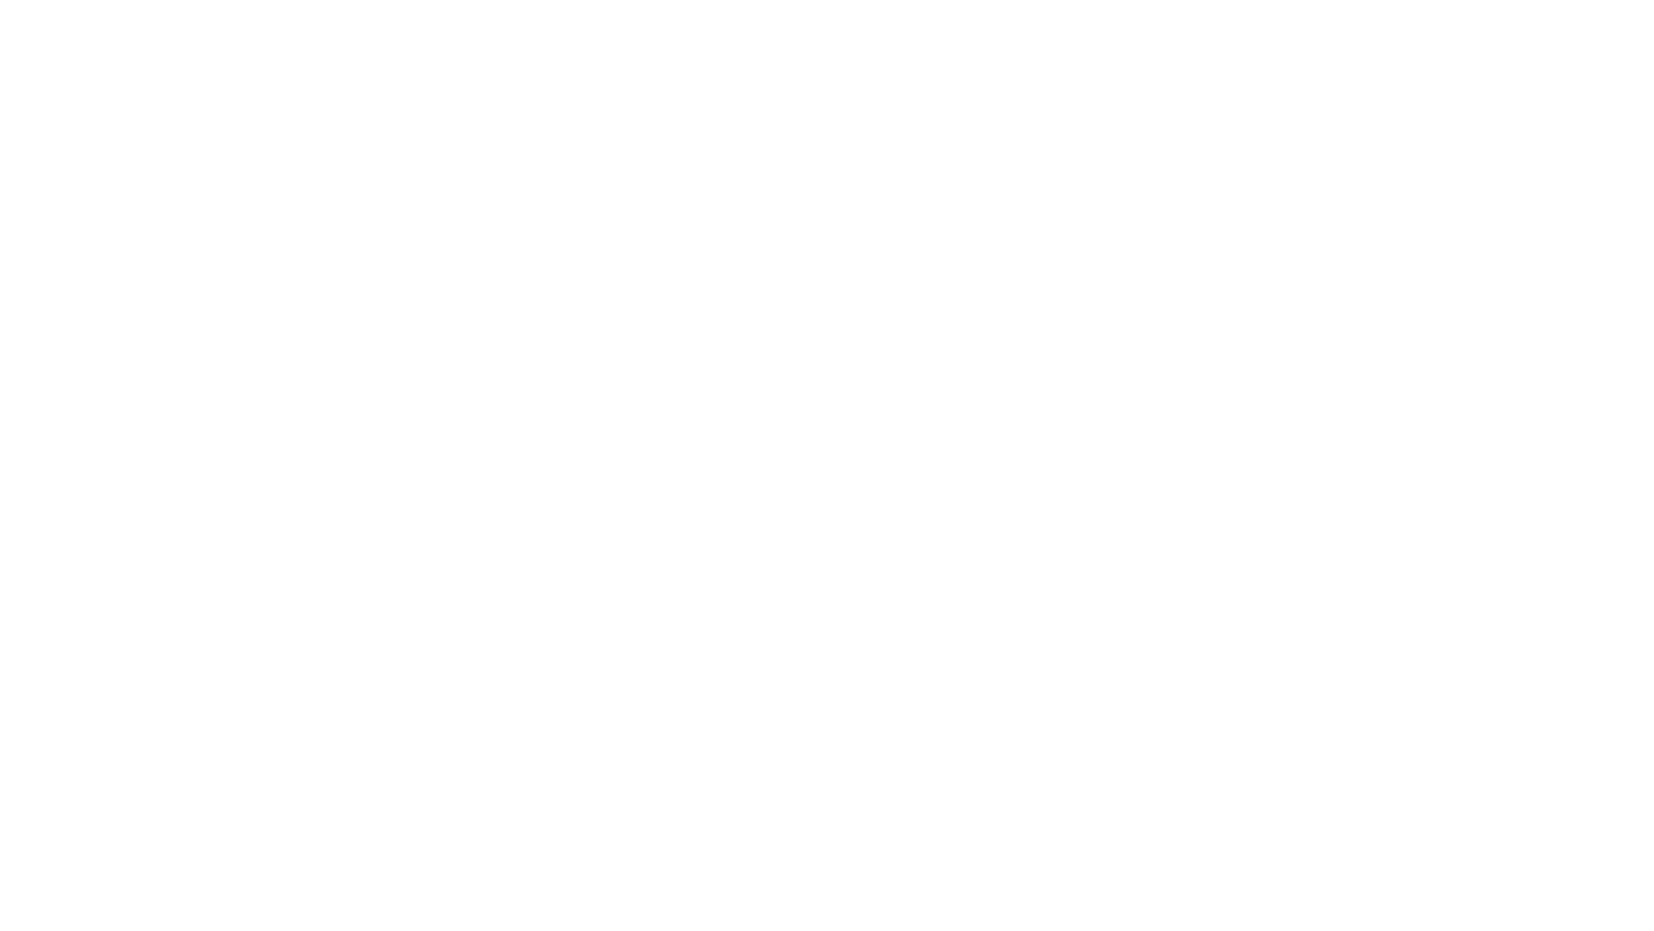

# Apresentação dos resultados
Demostrando gráfica principal de funcionamento do projeto.
Temos um fluxo variável no tempo através da superfície e a lei de Faraday-Lenz define que este gera uma força eletromotriz com sinal contrario ao fluxo e por consequência uma corrente também contraria a este fluxo, que é exatamente o que temos no gráfico